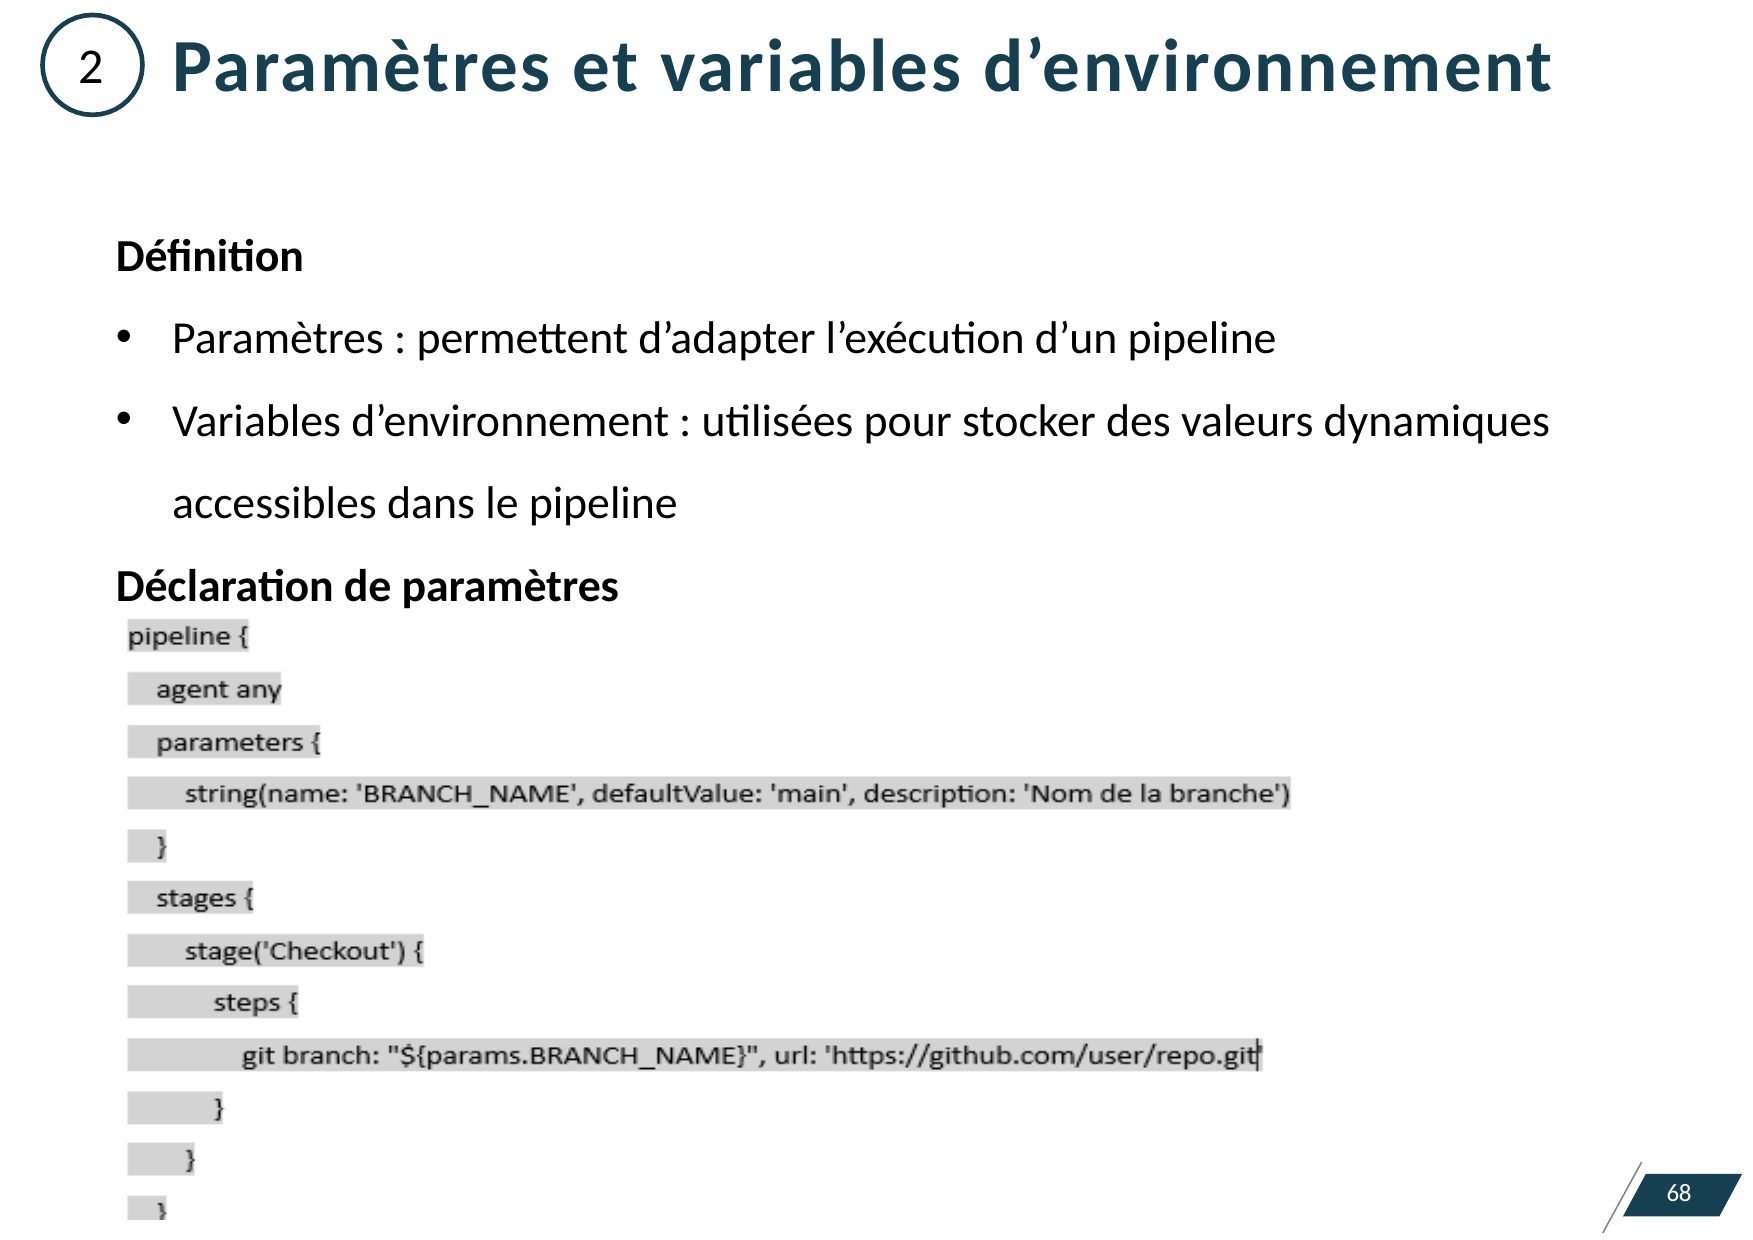

# Paramètres et variables d’environnement
2
Définition
Paramètres : permettent d’adapter l’exécution d’un pipeline
Variables d’environnement : utilisées pour stocker des valeurs dynamiques accessibles dans le pipeline
Déclaration de paramètres
68